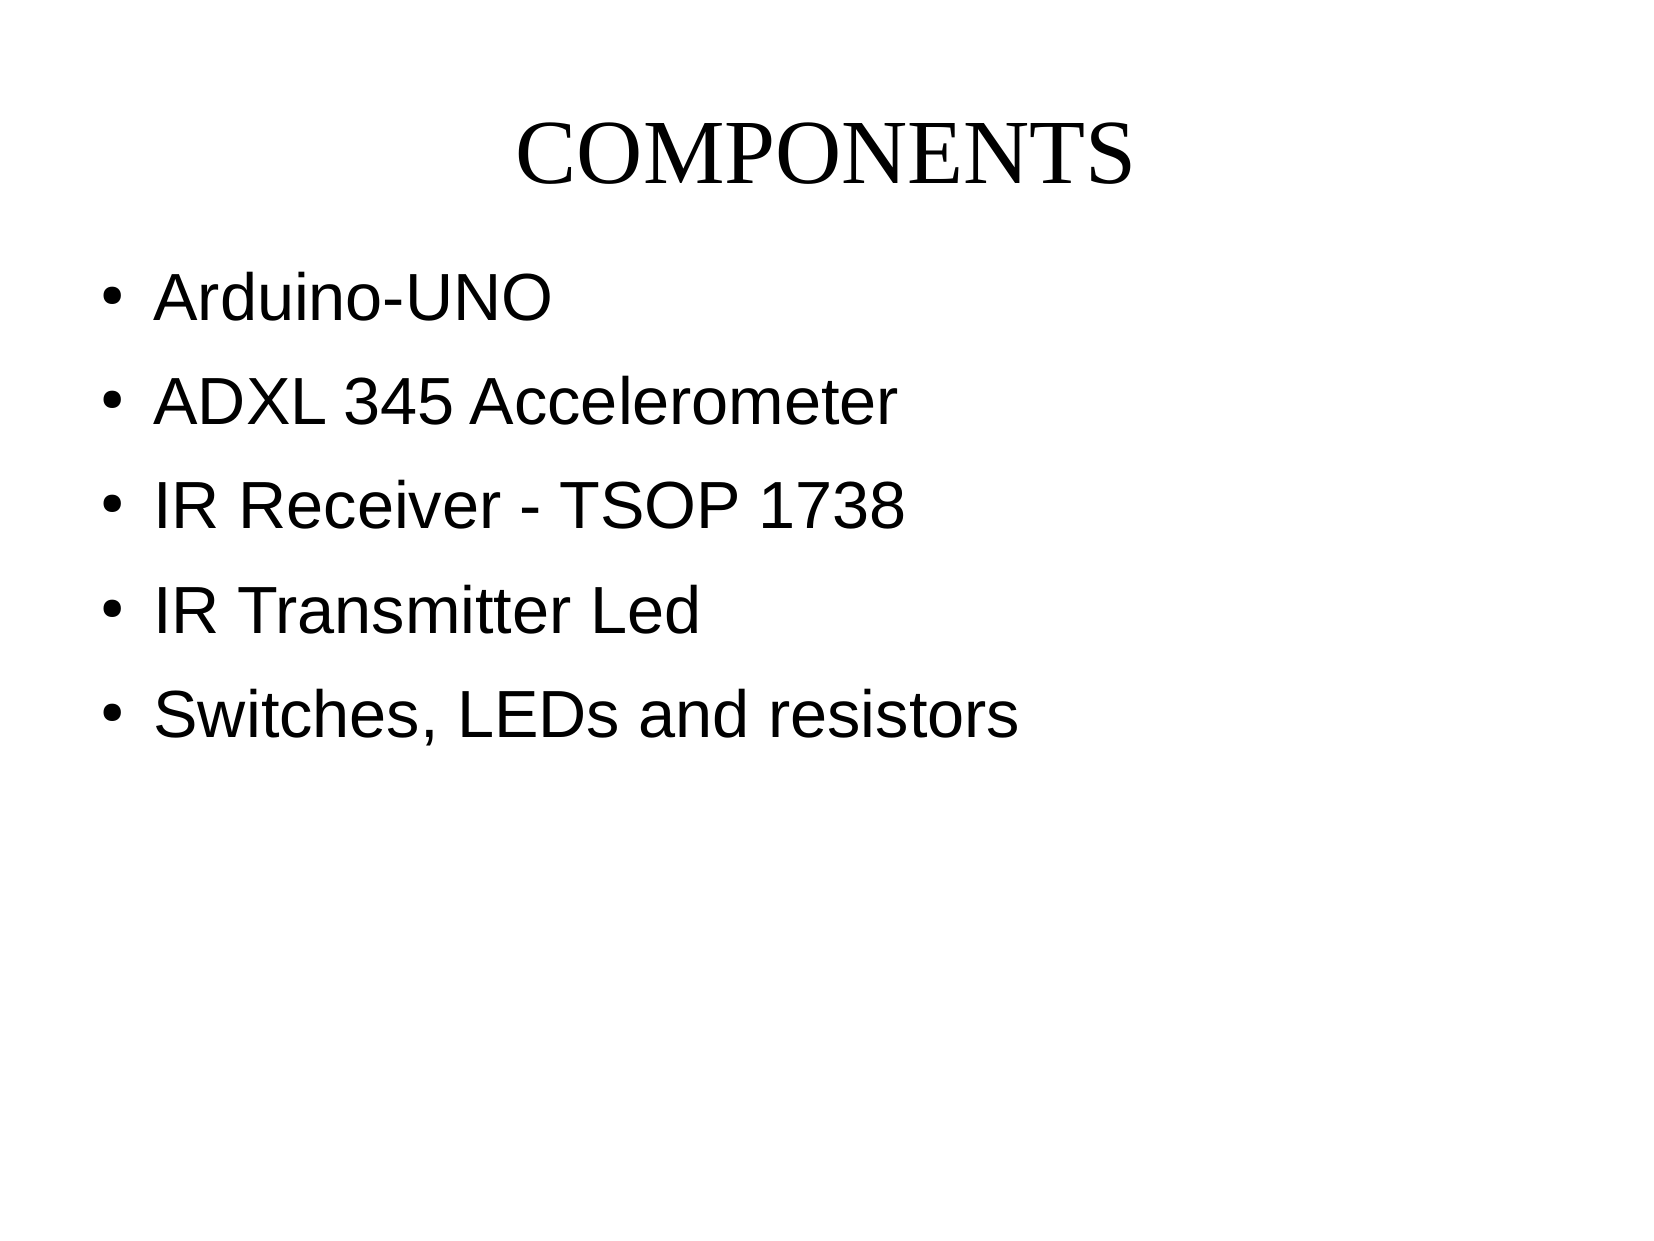

# COMPONENTS
Arduino-UNO
ADXL 345 Accelerometer
IR Receiver - TSOP 1738
IR Transmitter Led
Switches, LEDs and resistors